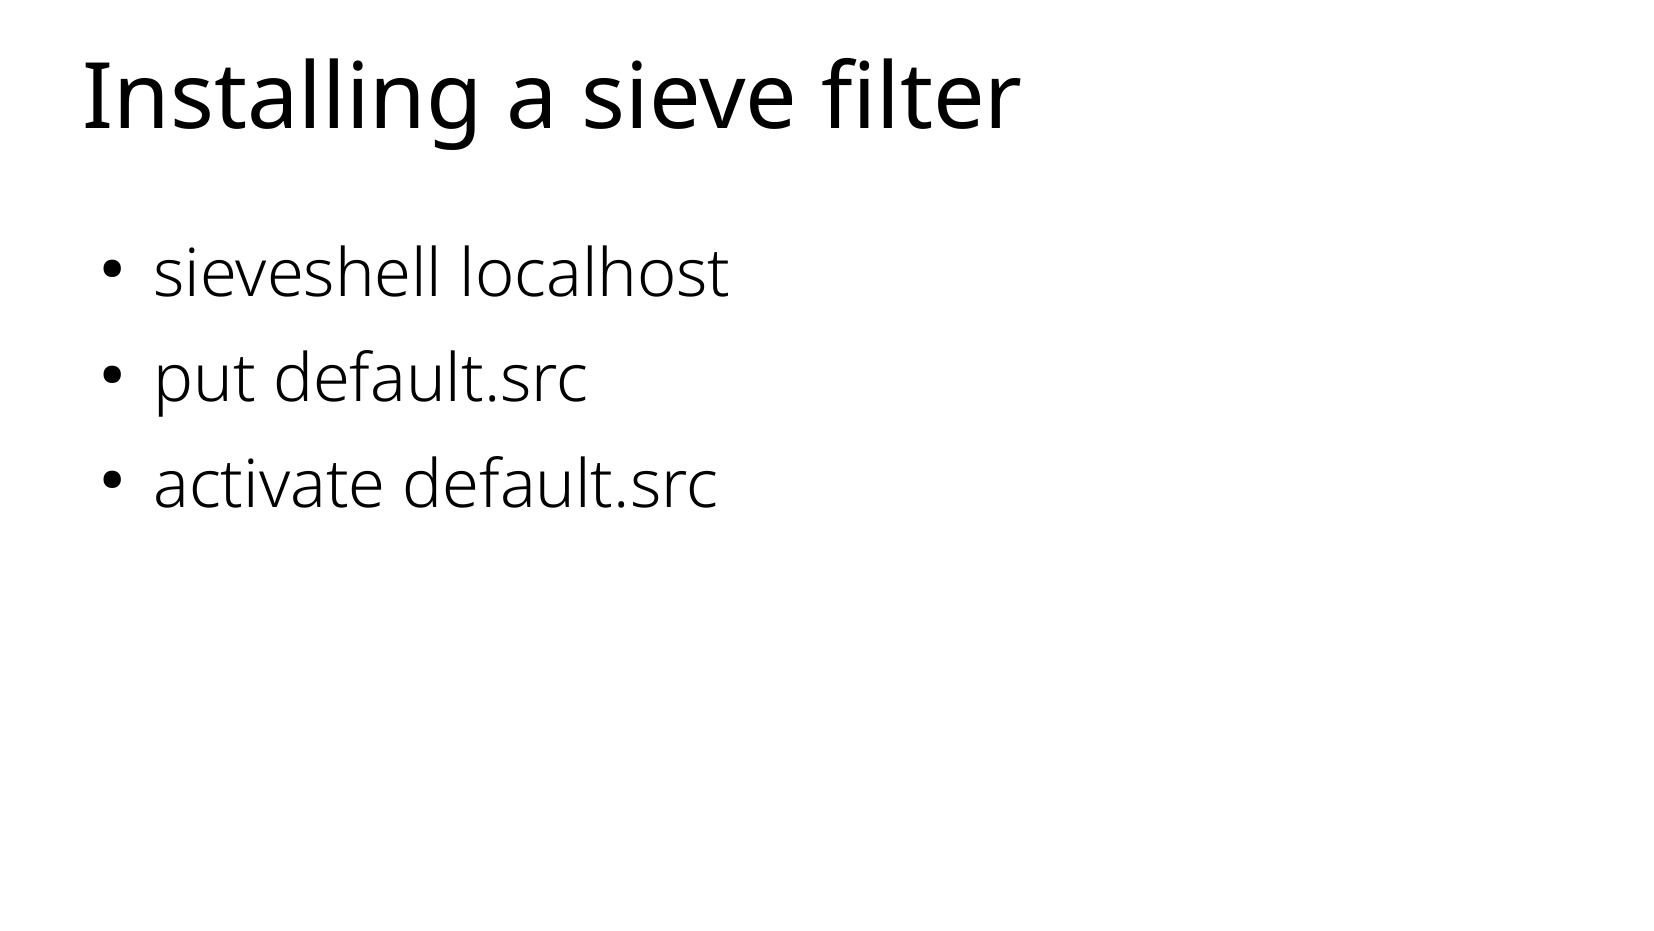

# Installing a sieve filter
sieveshell localhost
put default.src
activate default.src